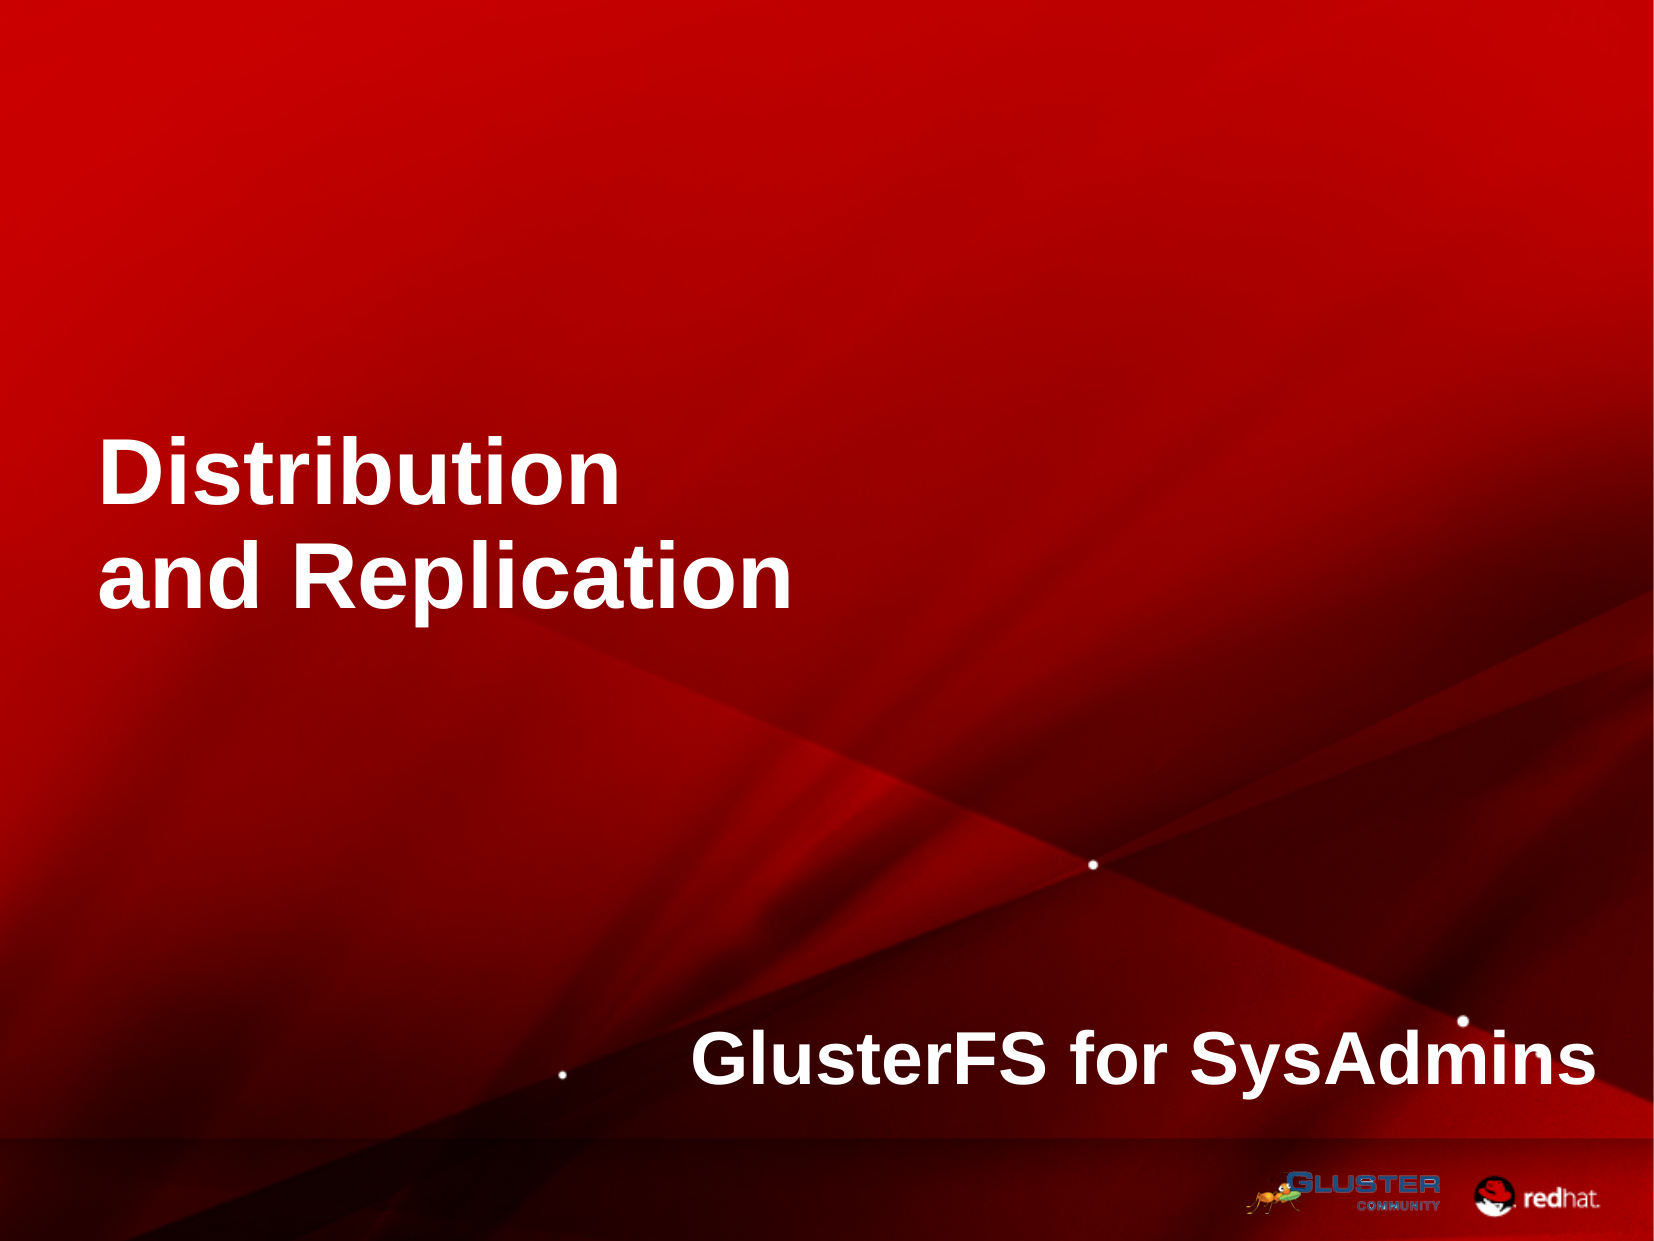

# Distribution and Replication
GlusterFS for SysAdmins